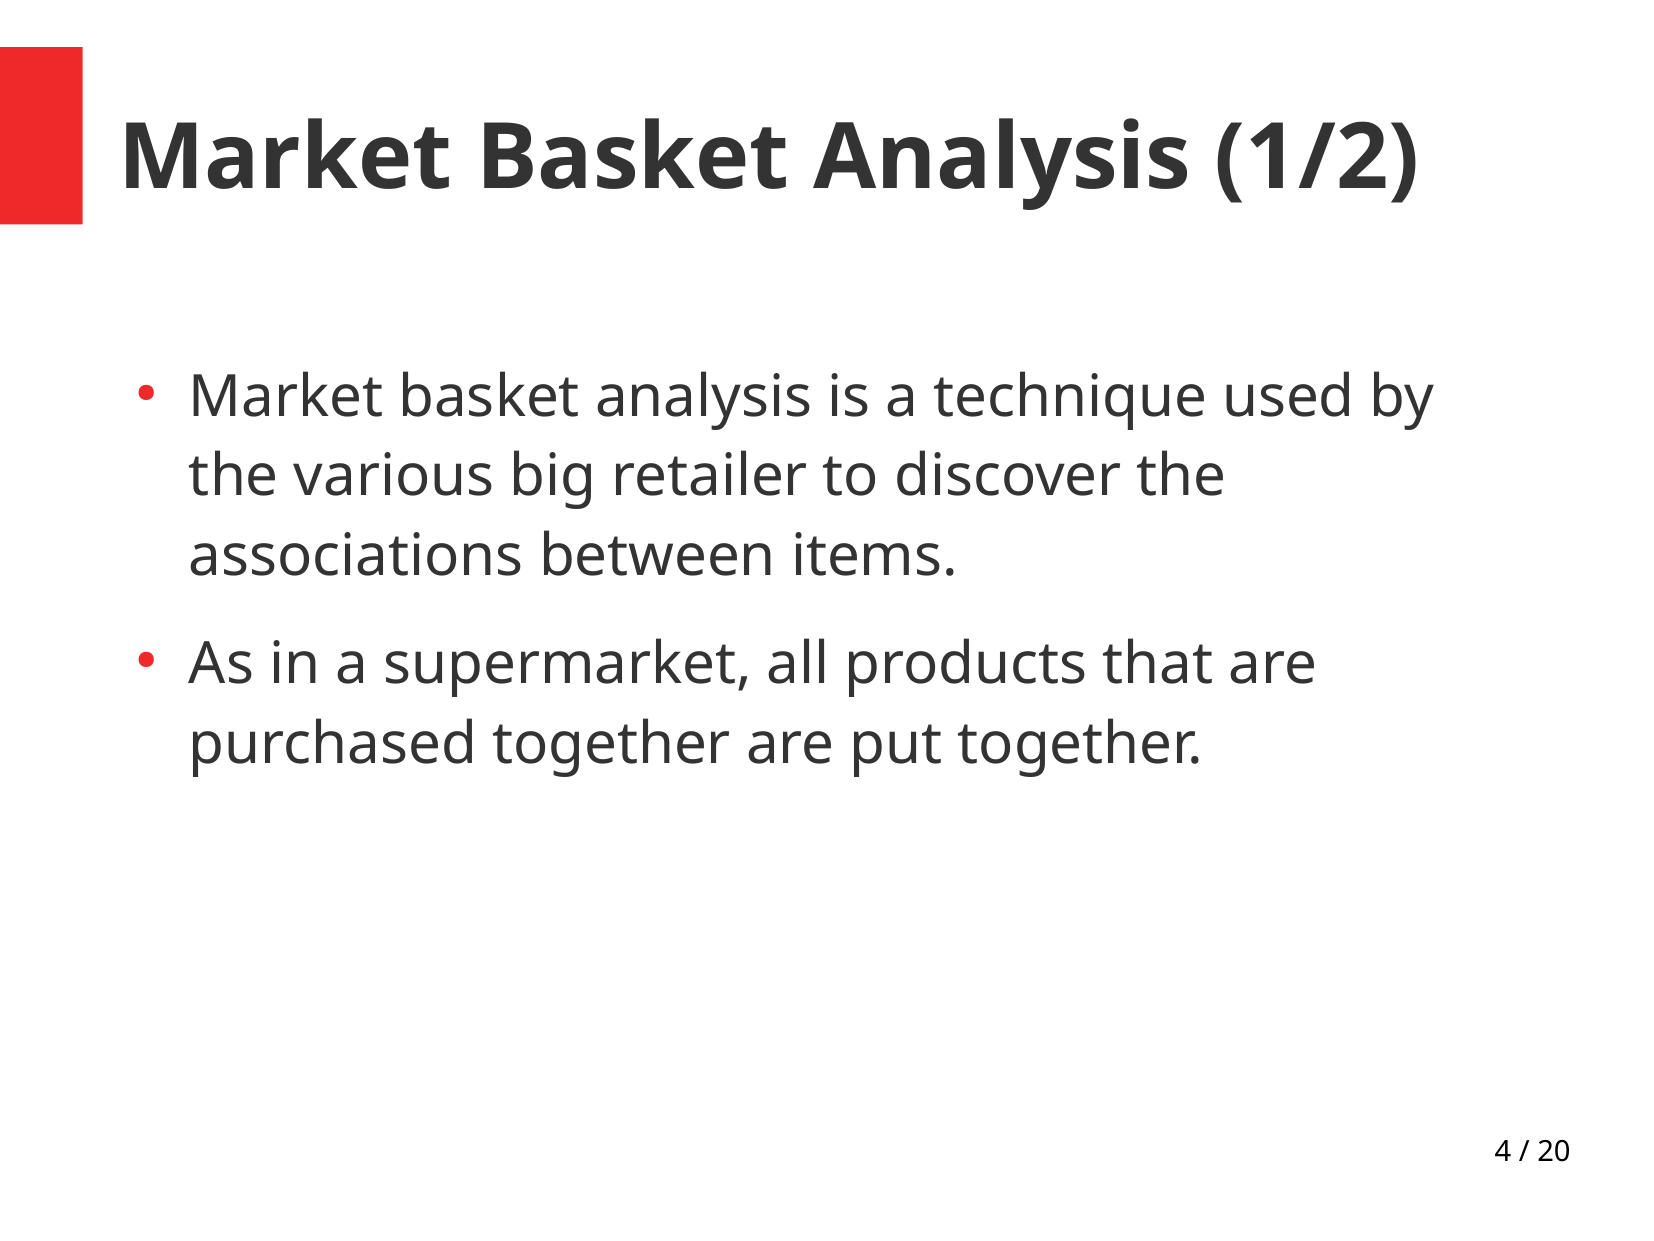

# Market Basket Analysis (1/2)
Market basket analysis is a technique used by the various big retailer to discover the associations between items.
As in a supermarket, all products that are purchased together are put together.
4